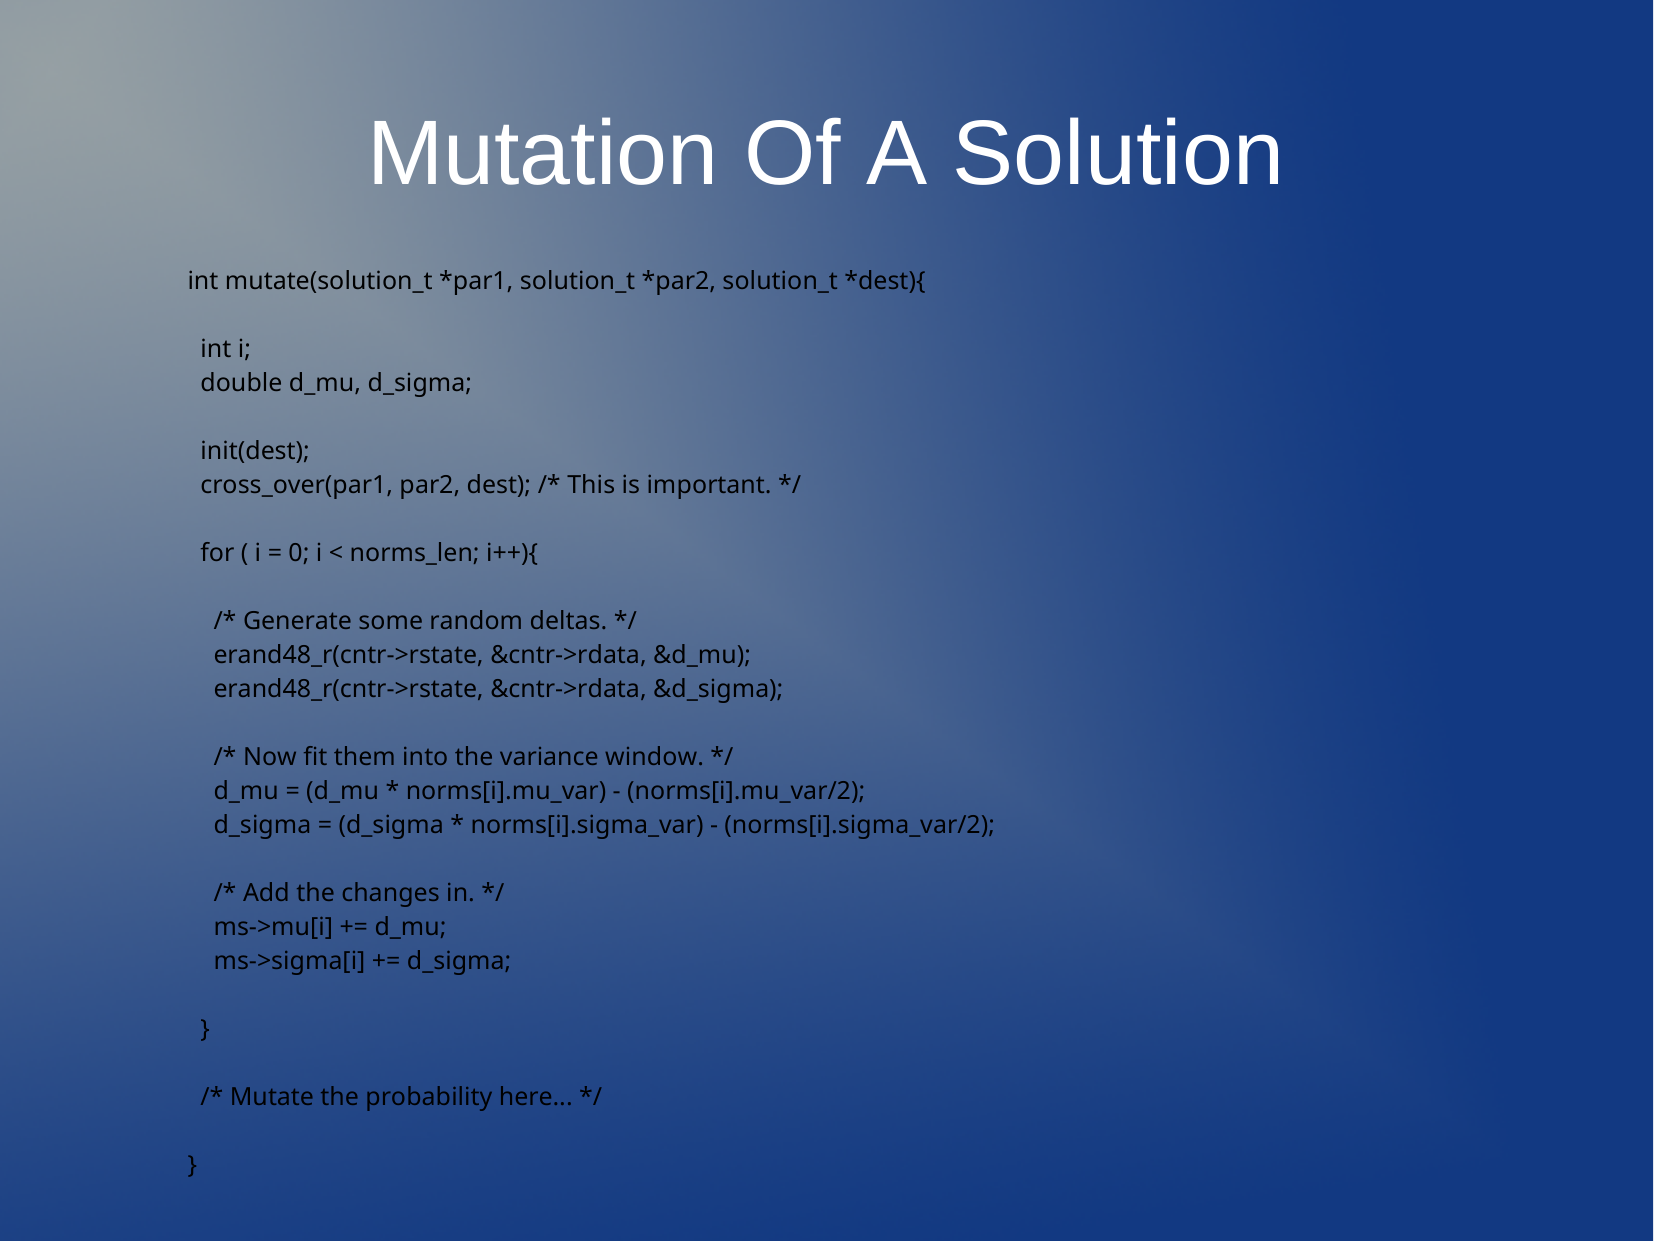

# Mutation Of A Solution
int mutate(solution_t *par1, solution_t *par2, solution_t *dest){
 int i;
 double d_mu, d_sigma;
 init(dest);
 cross_over(par1, par2, dest); /* This is important. */
 for ( i = 0; i < norms_len; i++){
 /* Generate some random deltas. */
 erand48_r(cntr->rstate, &cntr->rdata, &d_mu);
 erand48_r(cntr->rstate, &cntr->rdata, &d_sigma);
 /* Now fit them into the variance window. */
 d_mu = (d_mu * norms[i].mu_var) - (norms[i].mu_var/2);
 d_sigma = (d_sigma * norms[i].sigma_var) - (norms[i].sigma_var/2);
 /* Add the changes in. */
 ms->mu[i] += d_mu;
 ms->sigma[i] += d_sigma;
 }
 /* Mutate the probability here... */
}